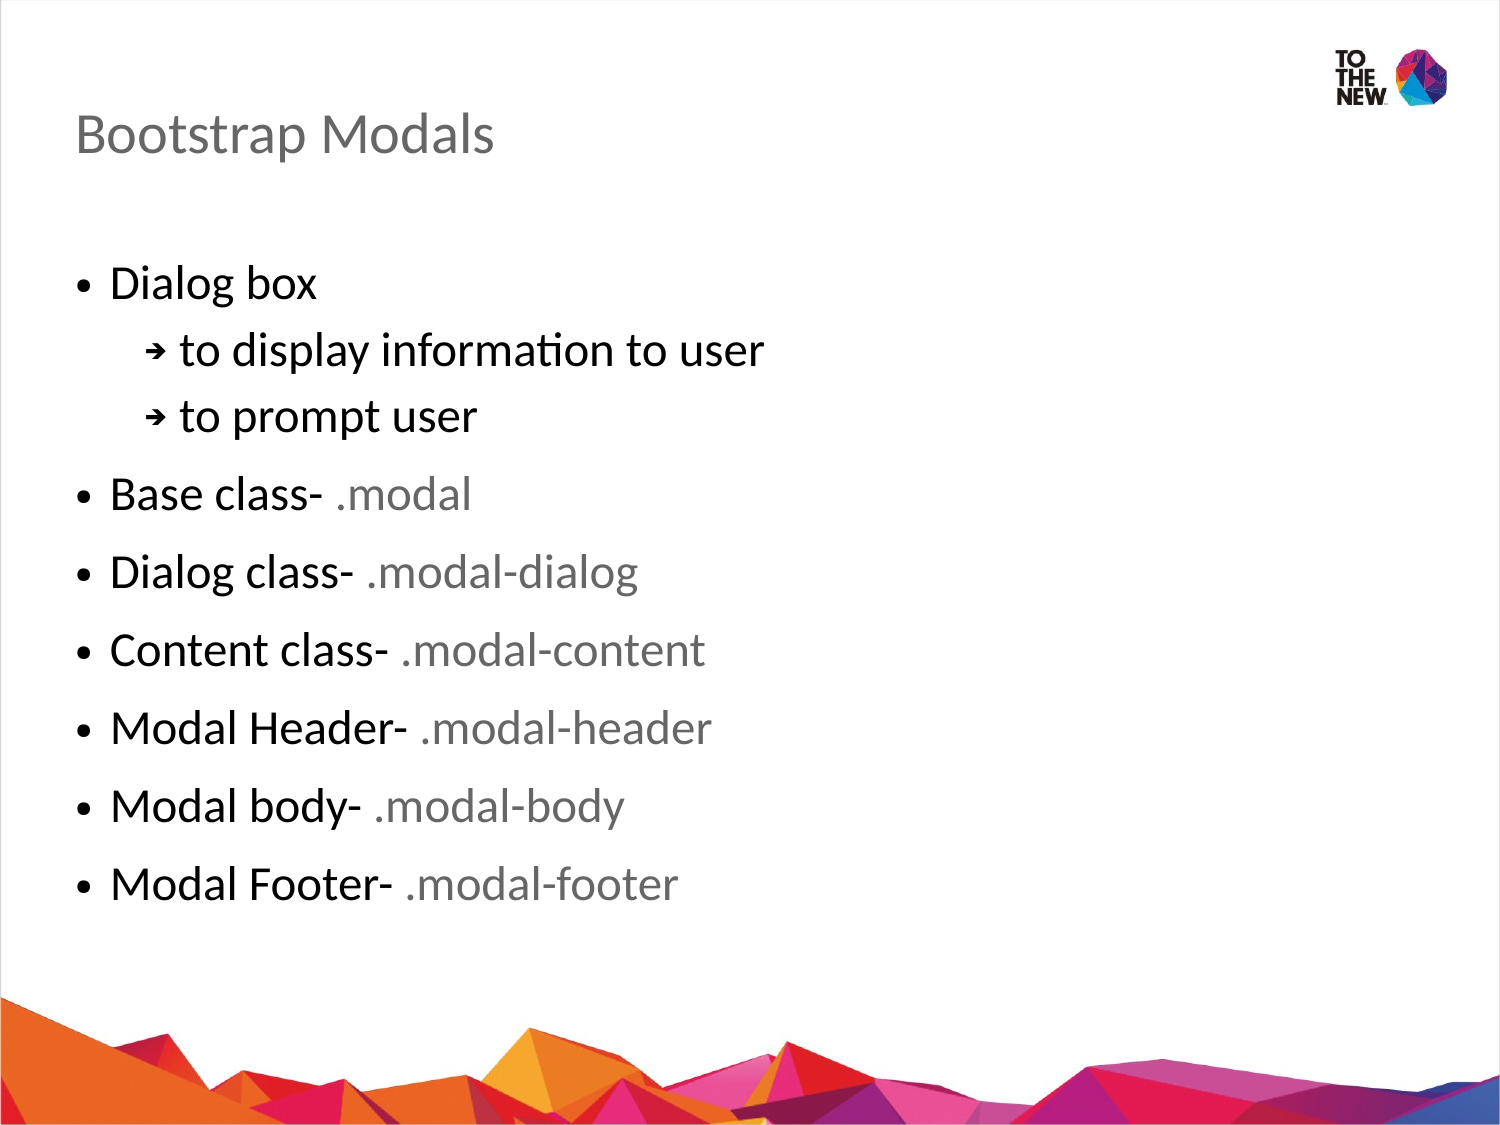

# Bootstrap Modals
Dialog box
to display information to user
to prompt user
Base class- .modal
Dialog class- .modal-dialog
Content class- .modal-content
Modal Header- .modal-header
Modal body- .modal-body
Modal Footer- .modal-footer